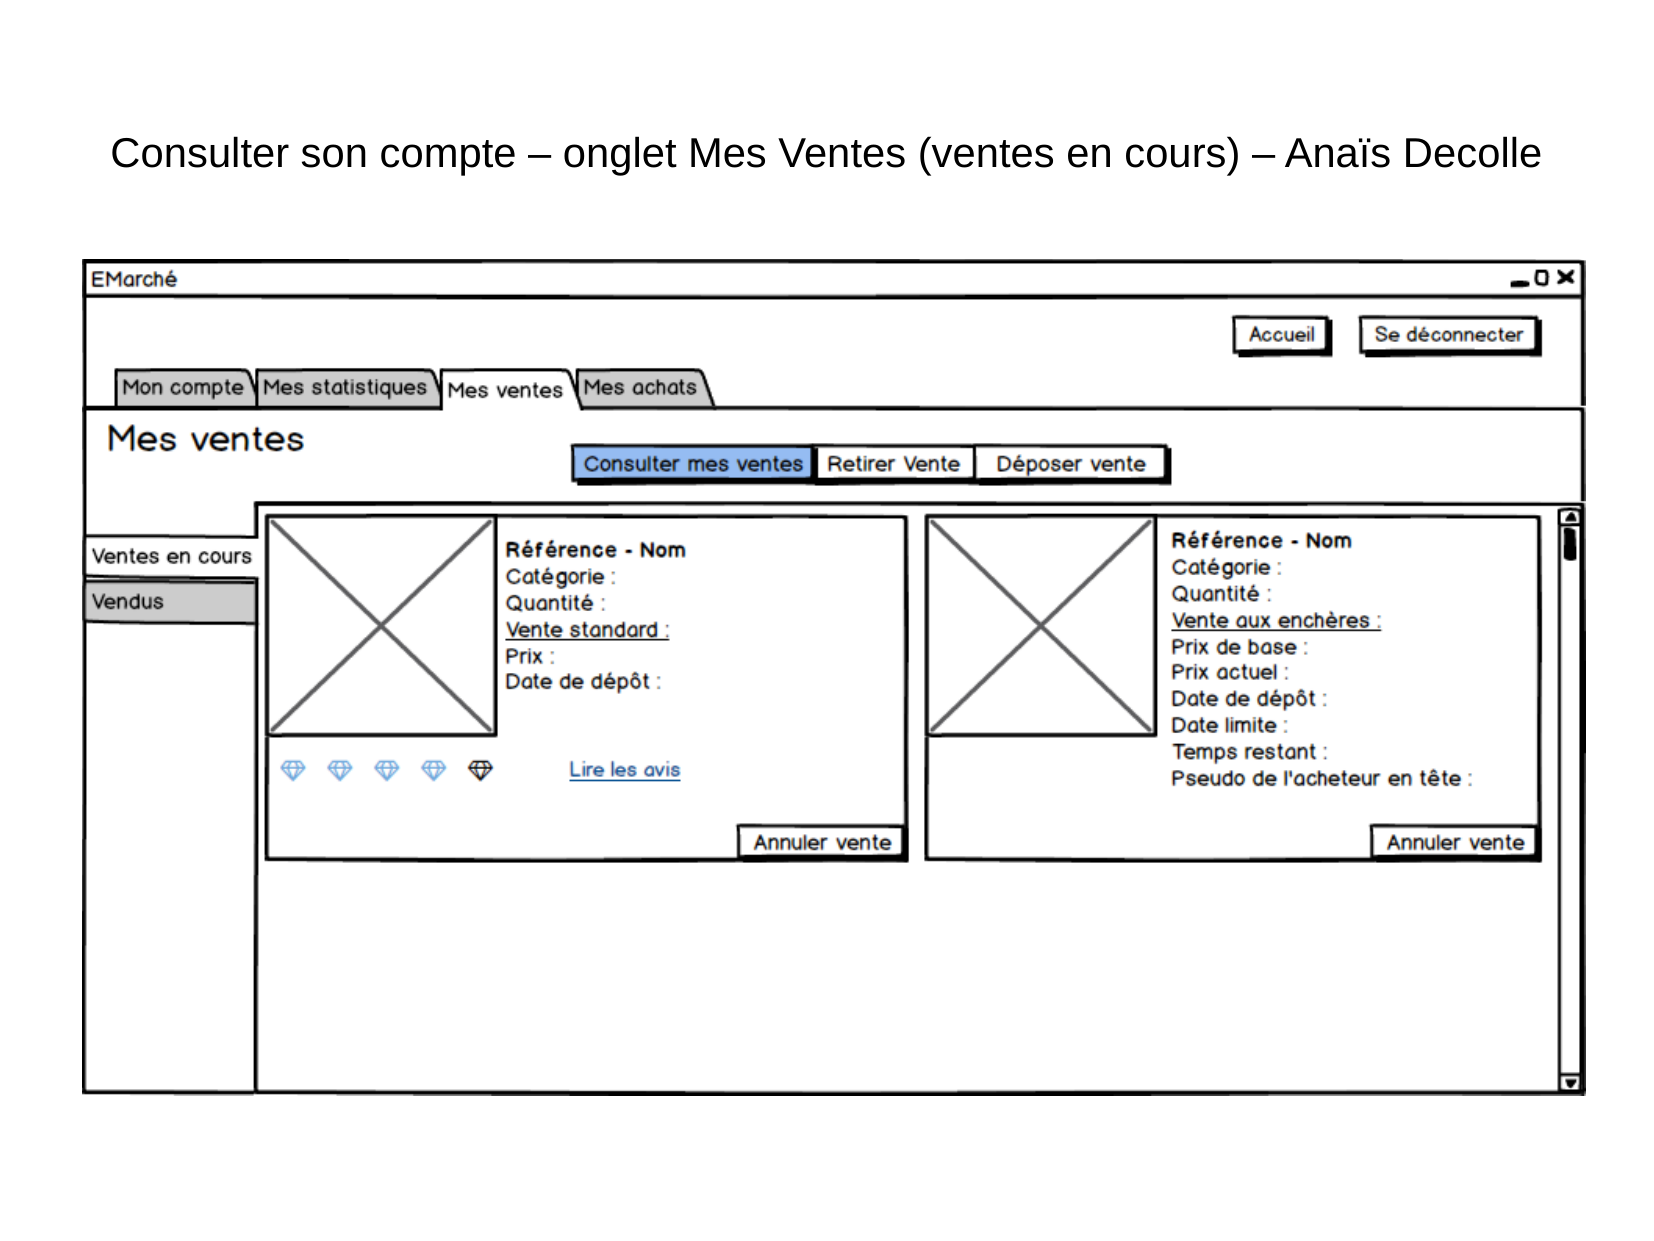

# Consulter son compte – onglet Mes Ventes (ventes en cours) – Anaïs Decolle